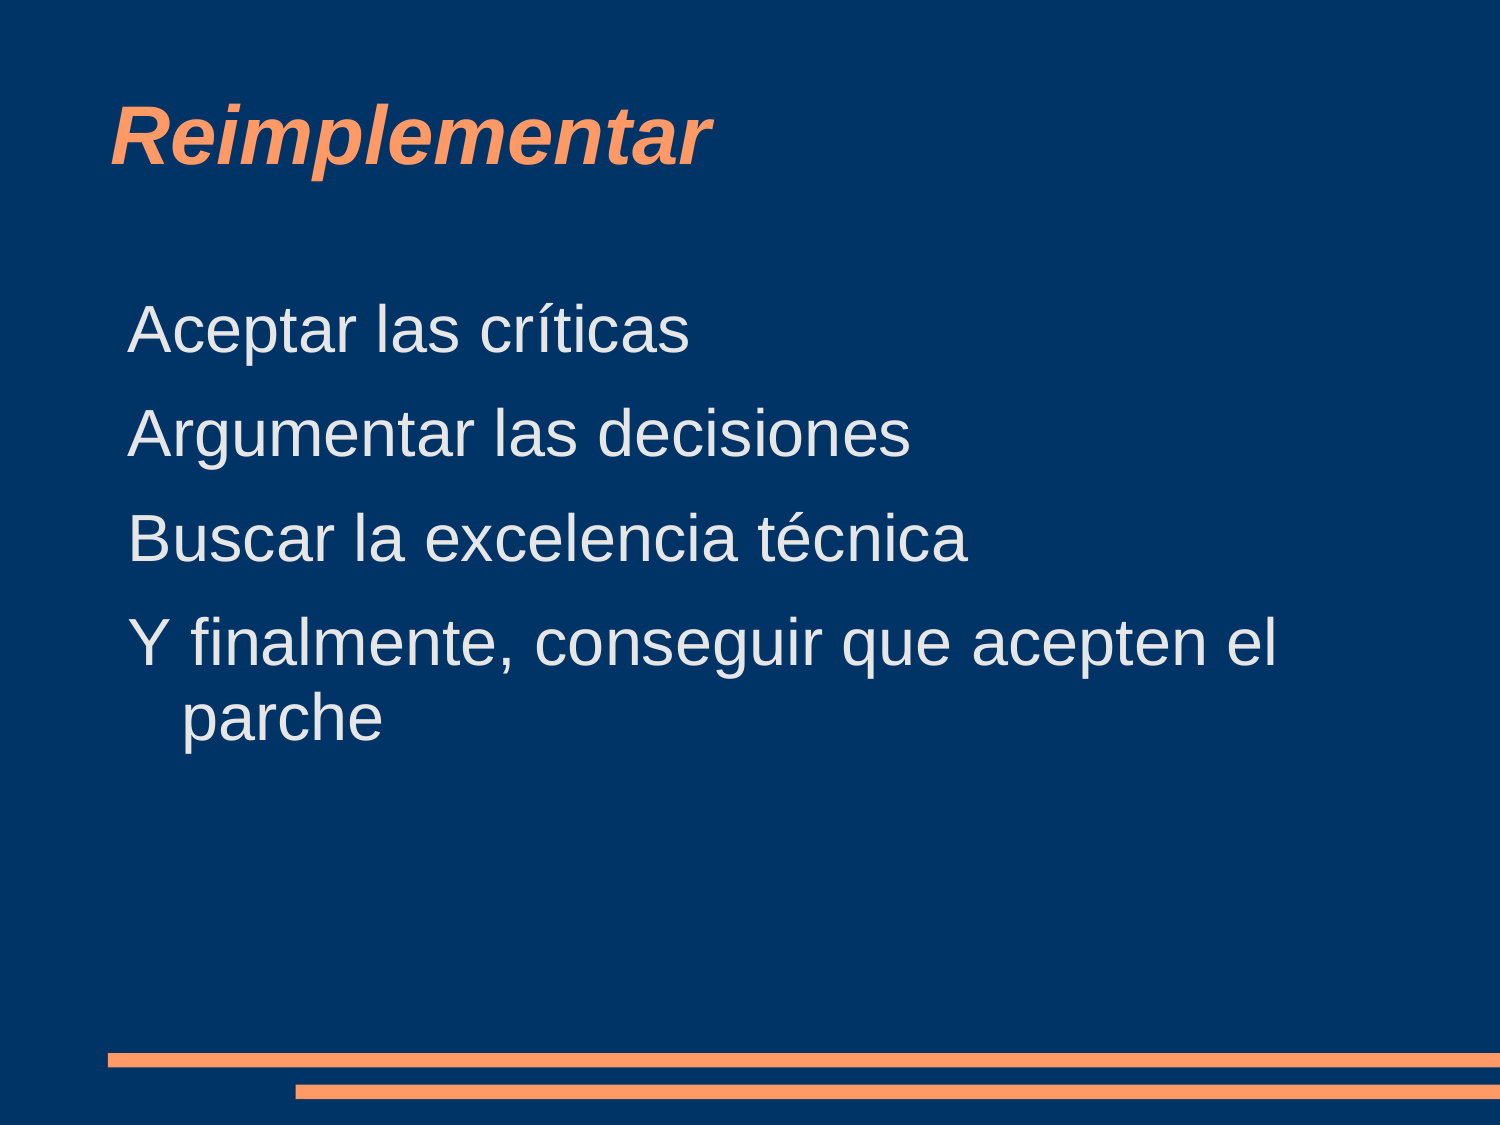

# Reimplementar
Aceptar las críticas
Argumentar las decisiones
Buscar la excelencia técnica
Y finalmente, conseguir que acepten el parche